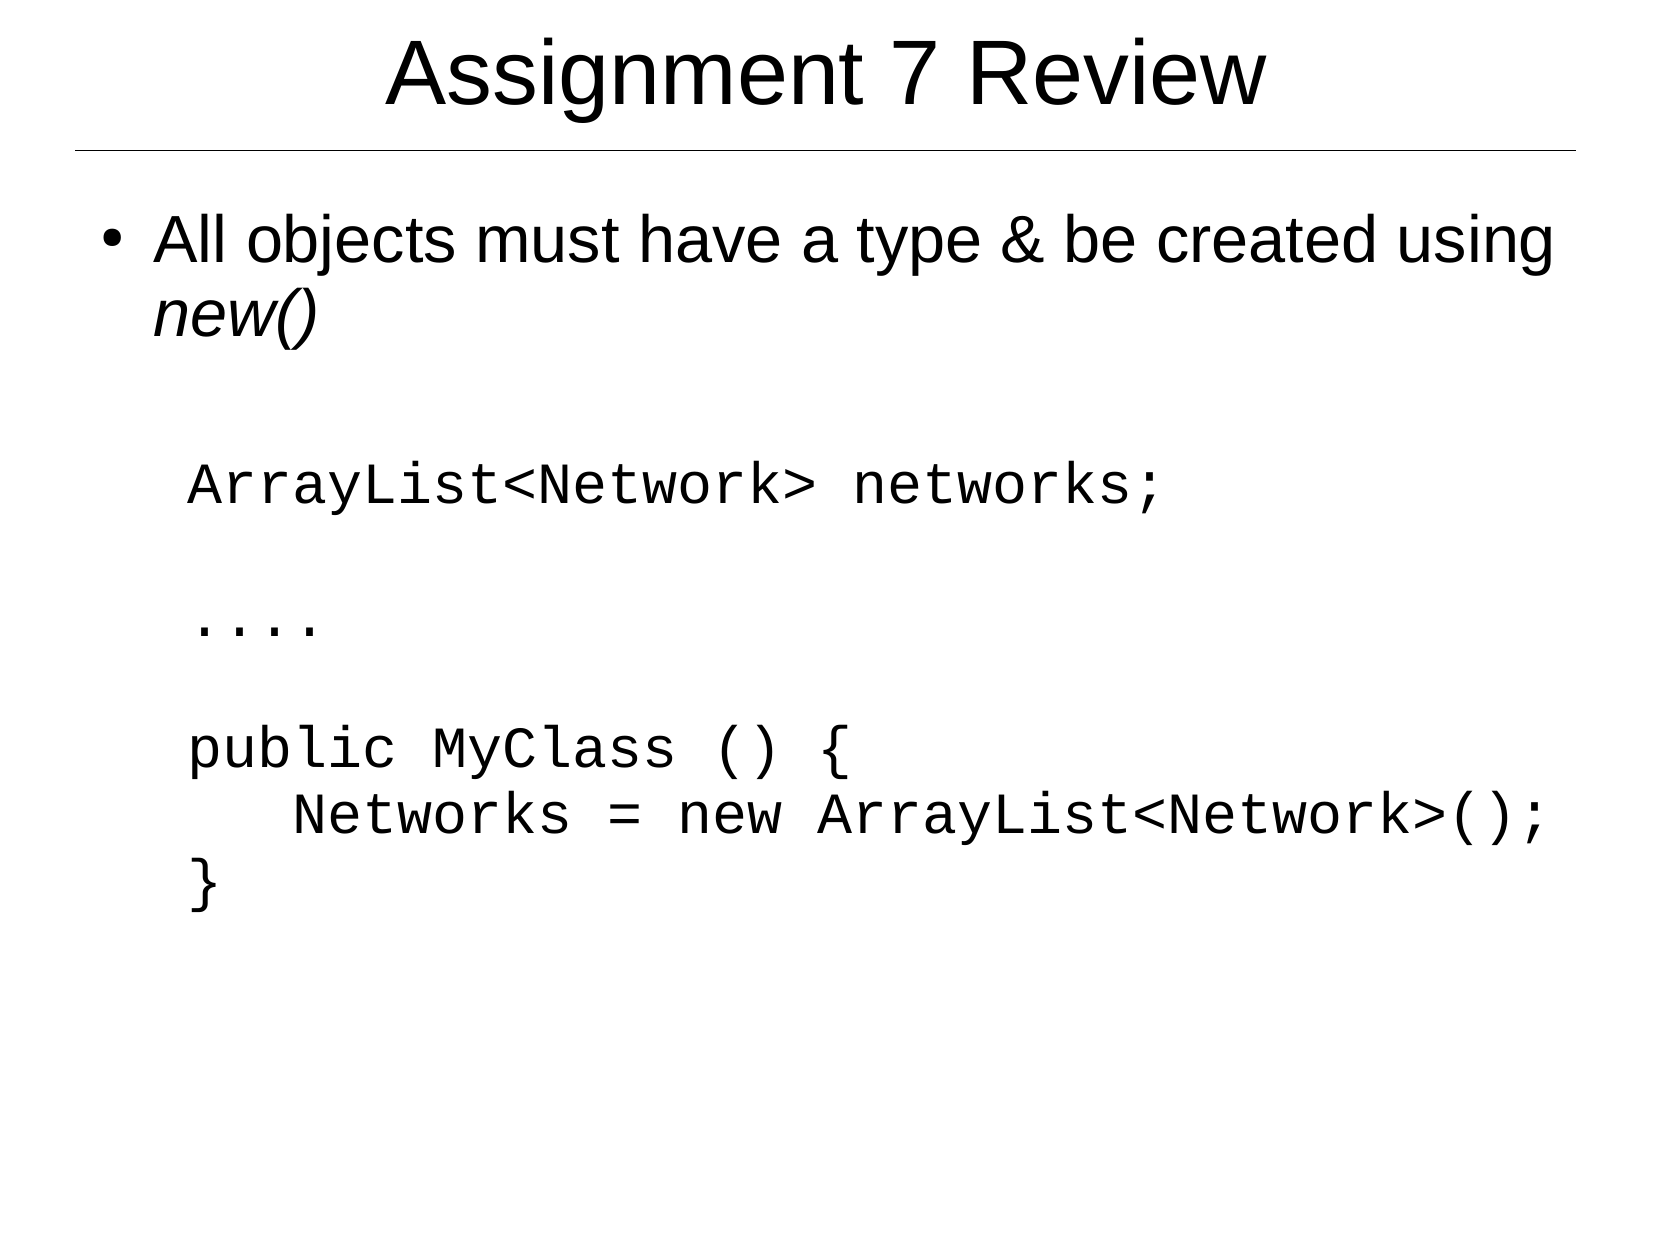

# Assignment 7 Review
All objects must have a type & be created using new()
 ArrayList<Network> networks;
 ....
 public MyClass () {
 Networks = new ArrayList<Network>();
 }